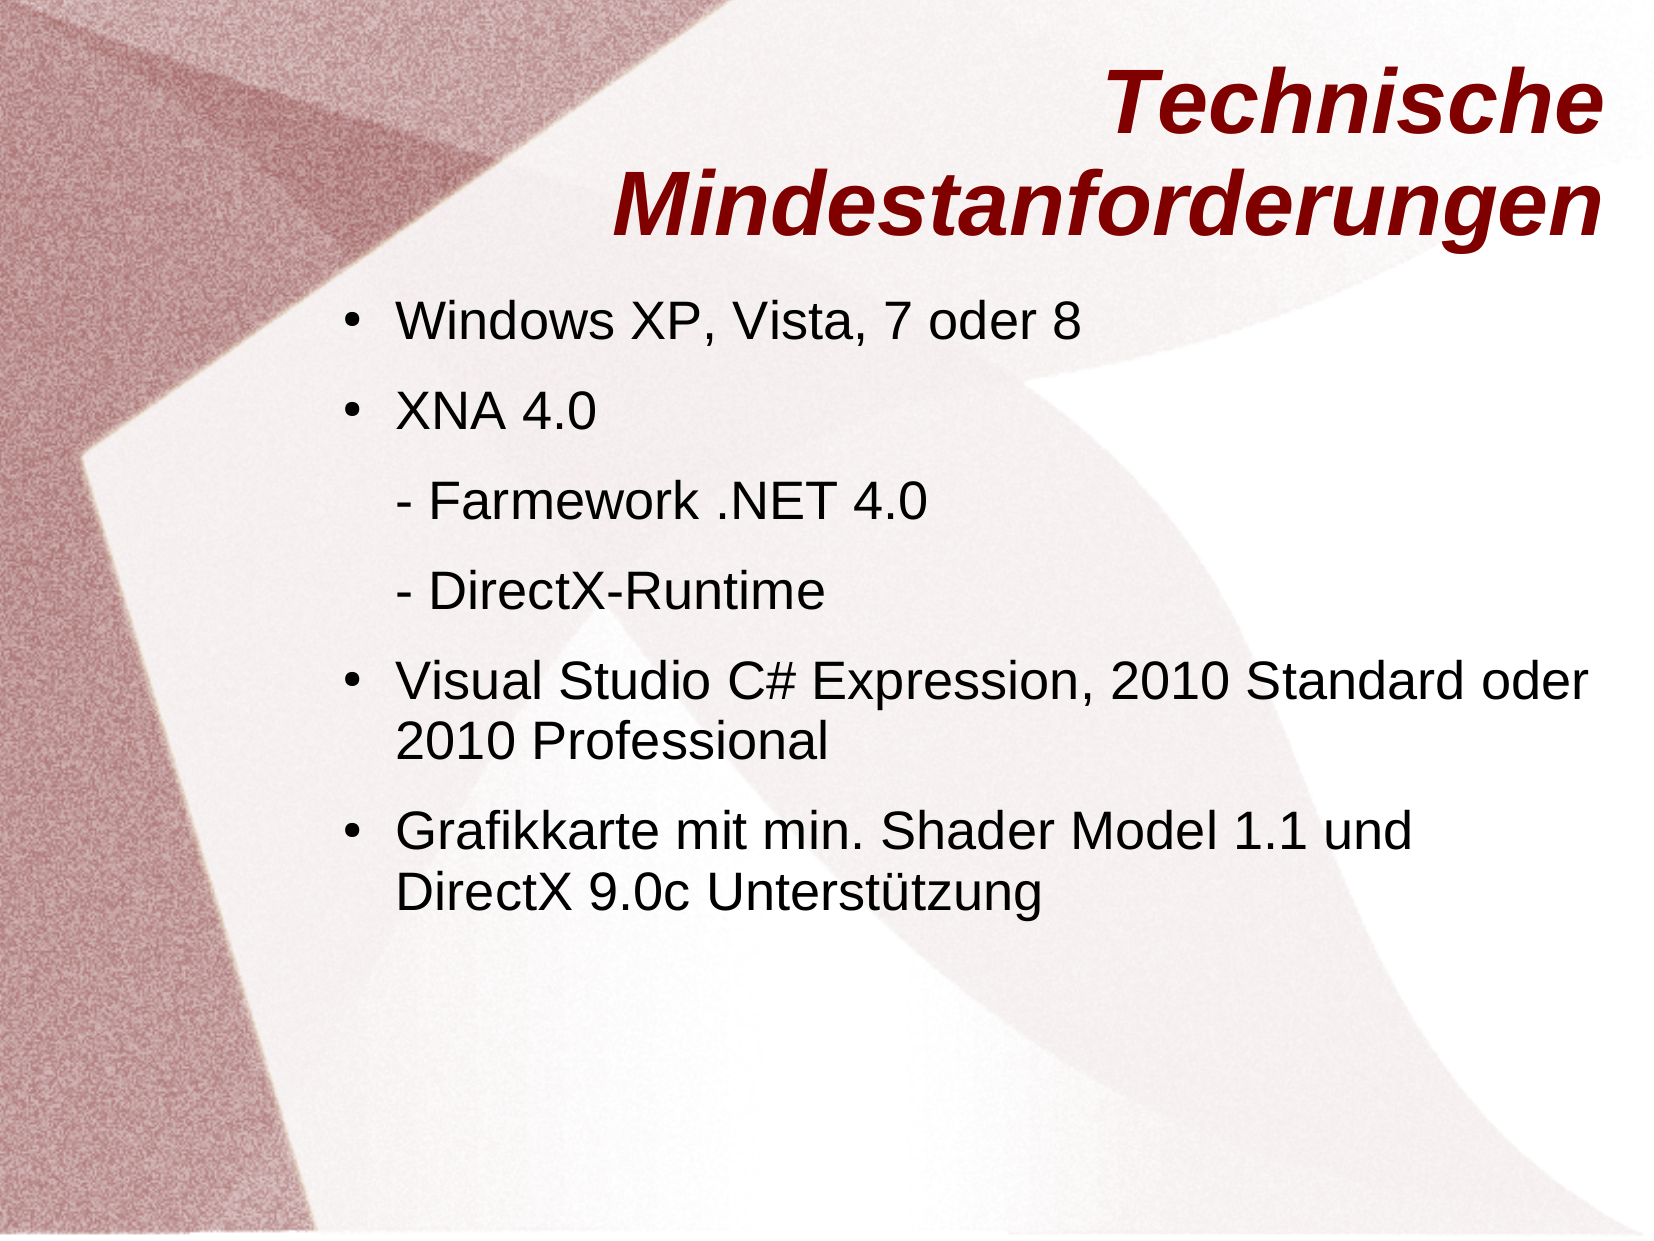

# Technische Mindestanforderungen
Windows XP, Vista, 7 oder 8
XNA 4.0
- Farmework .NET 4.0
- DirectX-Runtime
Visual Studio C# Expression, 2010 Standard oder 2010 Professional
Grafikkarte mit min. Shader Model 1.1 und DirectX 9.0c Unterstützung